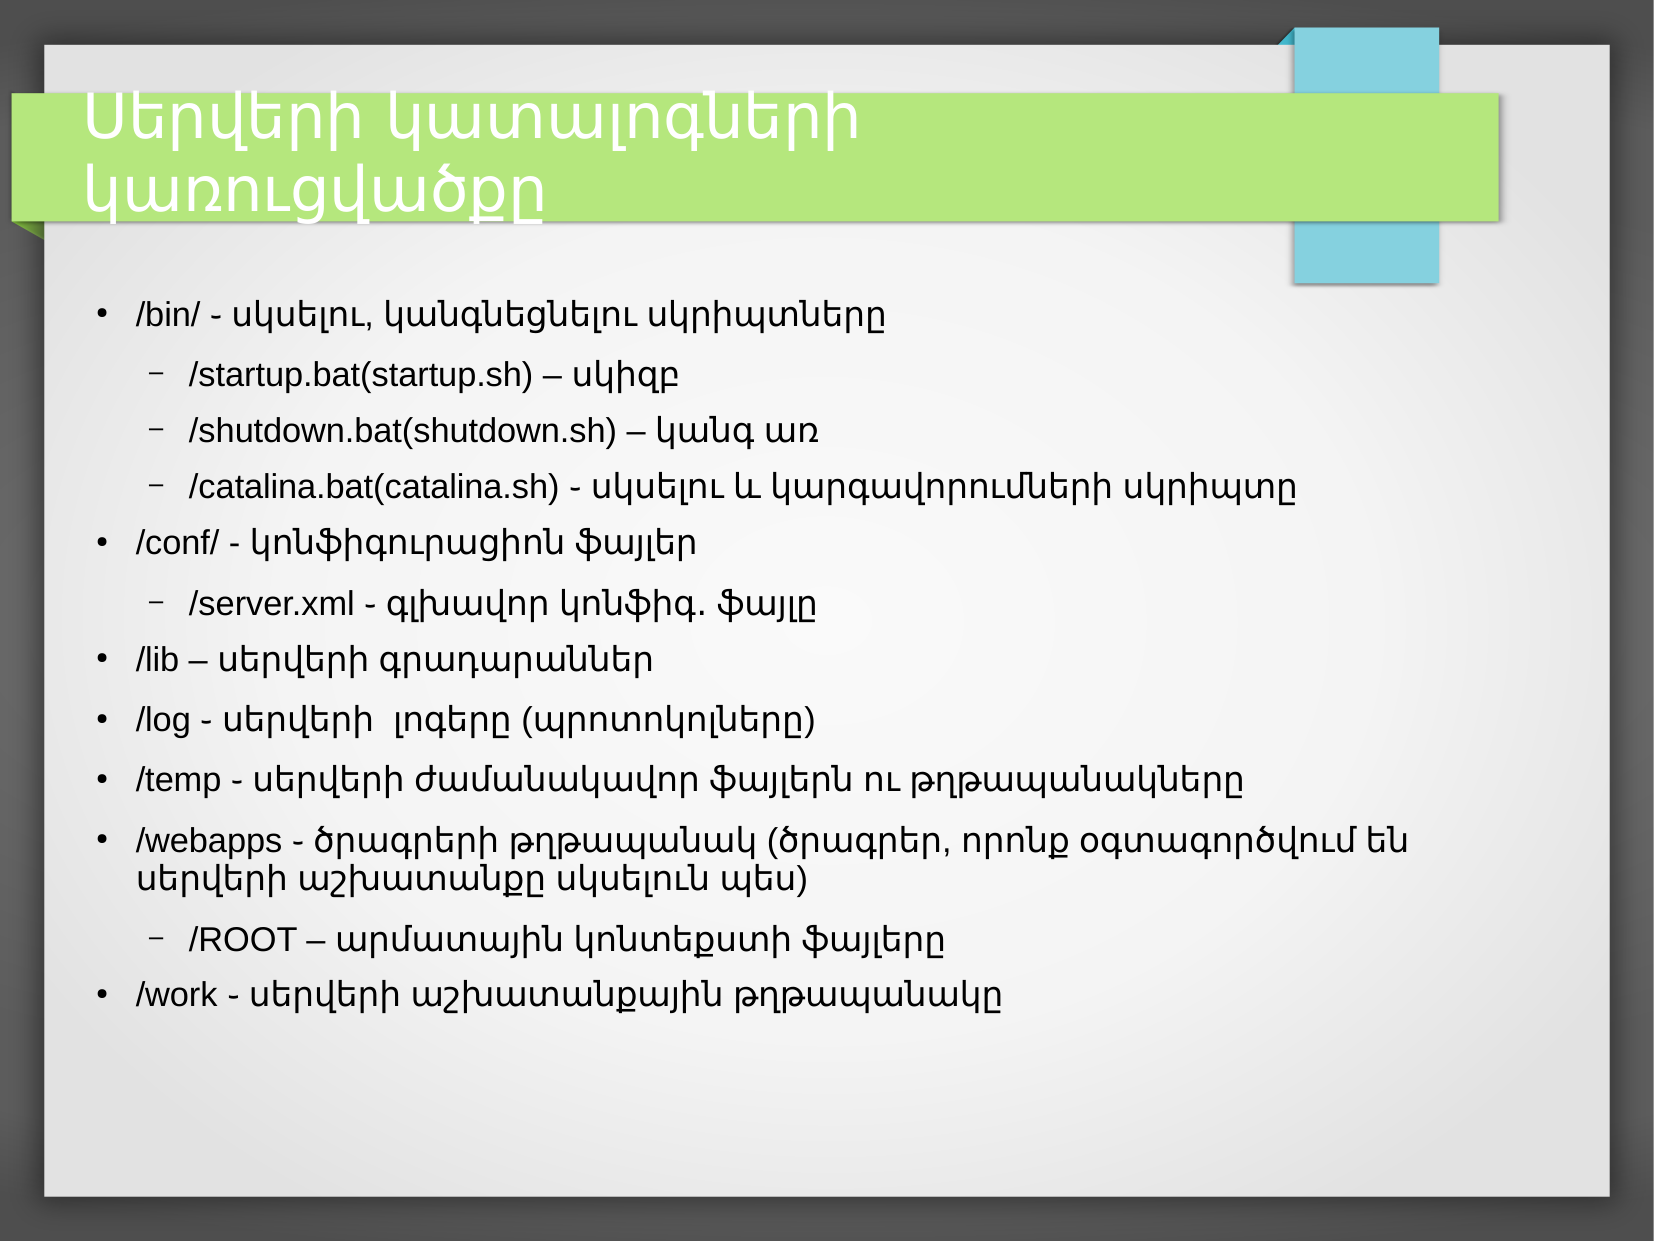

# Սերվերի կատալոգների կառուցվածքը
/bin/ ֊ սկսելու, կանգնեցնելու սկրիպտները
/startup.bat(startup.sh) – սկիզբ
/shutdown.bat(shutdown.sh) – կանգ առ
/catalina.bat(catalina.sh) ֊ սկսելու և կարգավորումների սկրիպտը
/conf/ - կոնֆիգուրացիոն ֆայլեր
/server.xml ֊ գլխավոր կոնֆիգ․ ֆայլը
/lib – սերվերի գրադարաններ
/log ֊ սերվերի լոգերը (պրոտոկոլները)
/temp ֊ սերվերի ժամանակավոր ֆայլերն ու թղթապանակները
/webapps ֊ ծրագրերի թղթապանակ (ծրագրեր, որոնք օգտագործվում են սերվերի աշխատանքը սկսելուն պես)
/ROOT – արմատային կոնտեքստի ֆայլերը
/work ֊ սերվերի աշխատանքային թղթապանակը